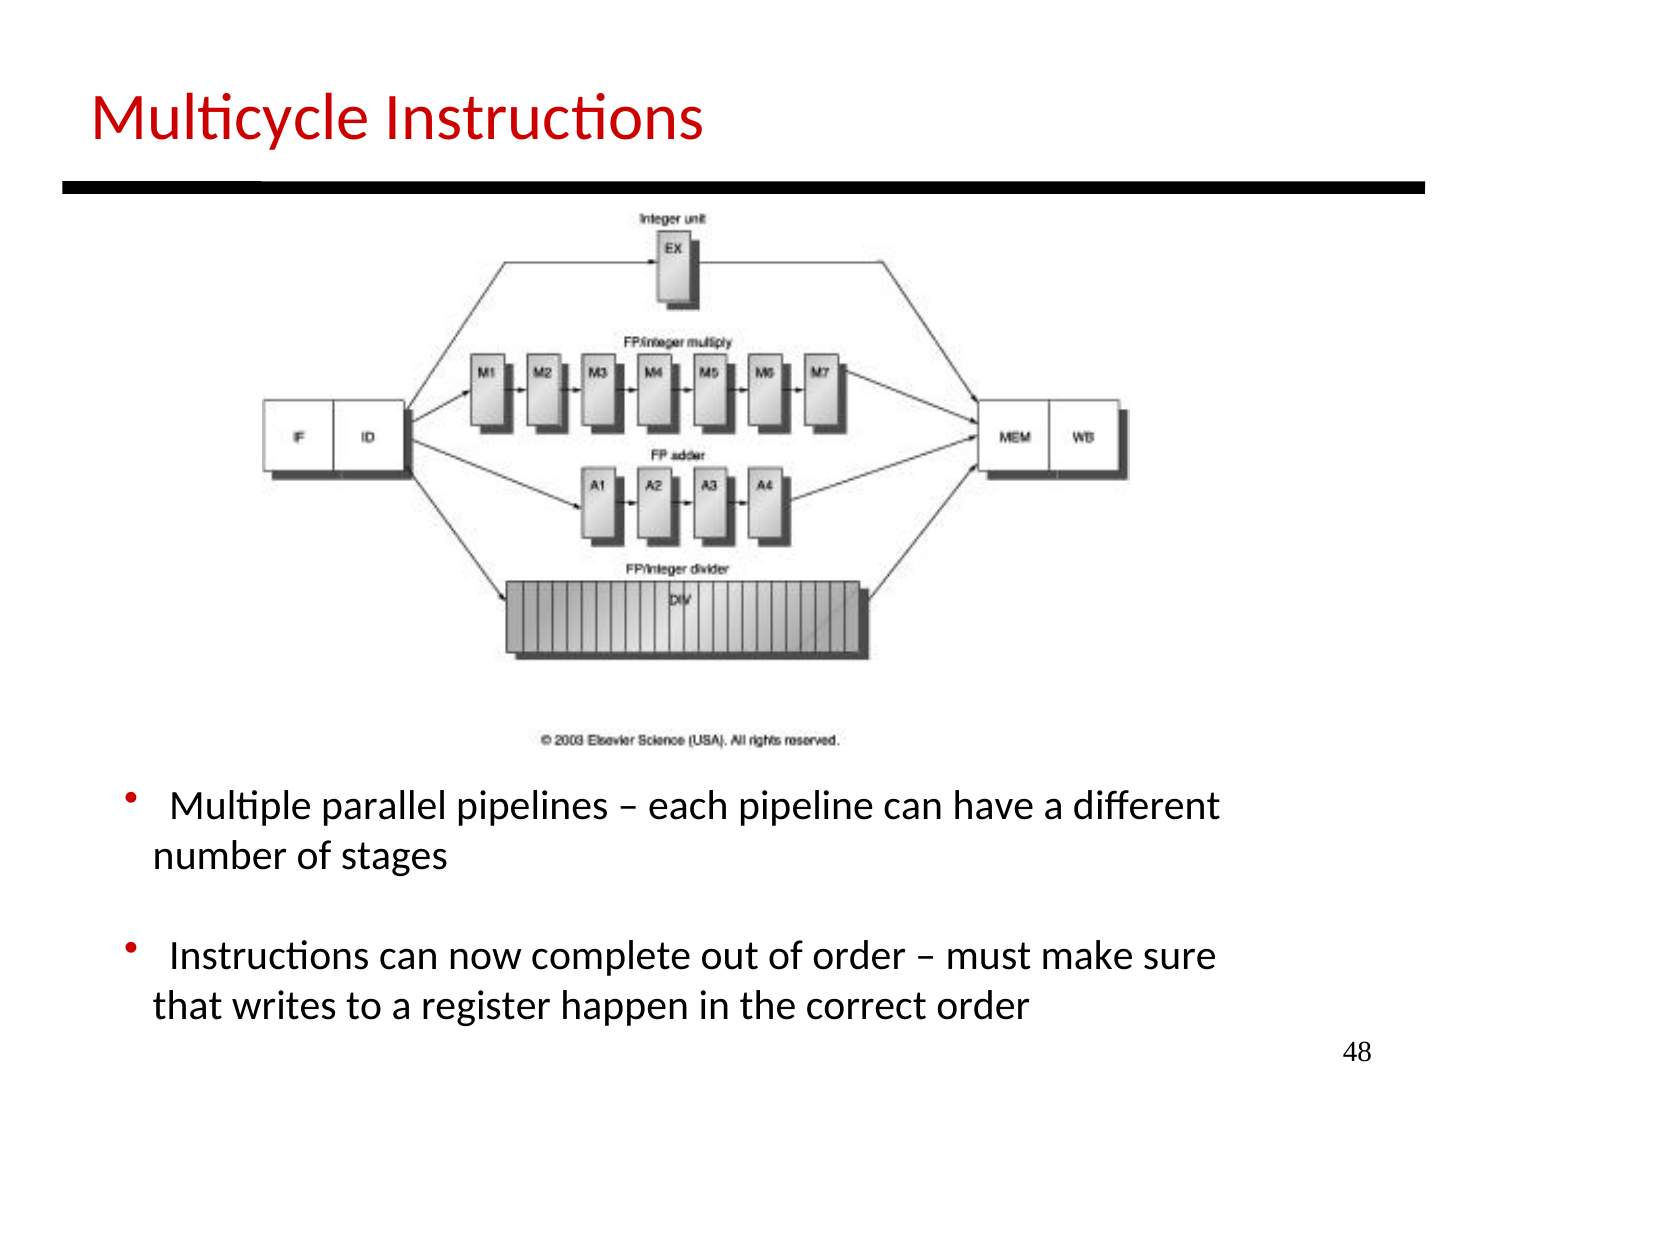

Multicycle Instructions
 Multiple parallel pipelines – each pipeline can have a different
 number of stages
 Instructions can now complete out of order – must make sure
 that writes to a register happen in the correct order